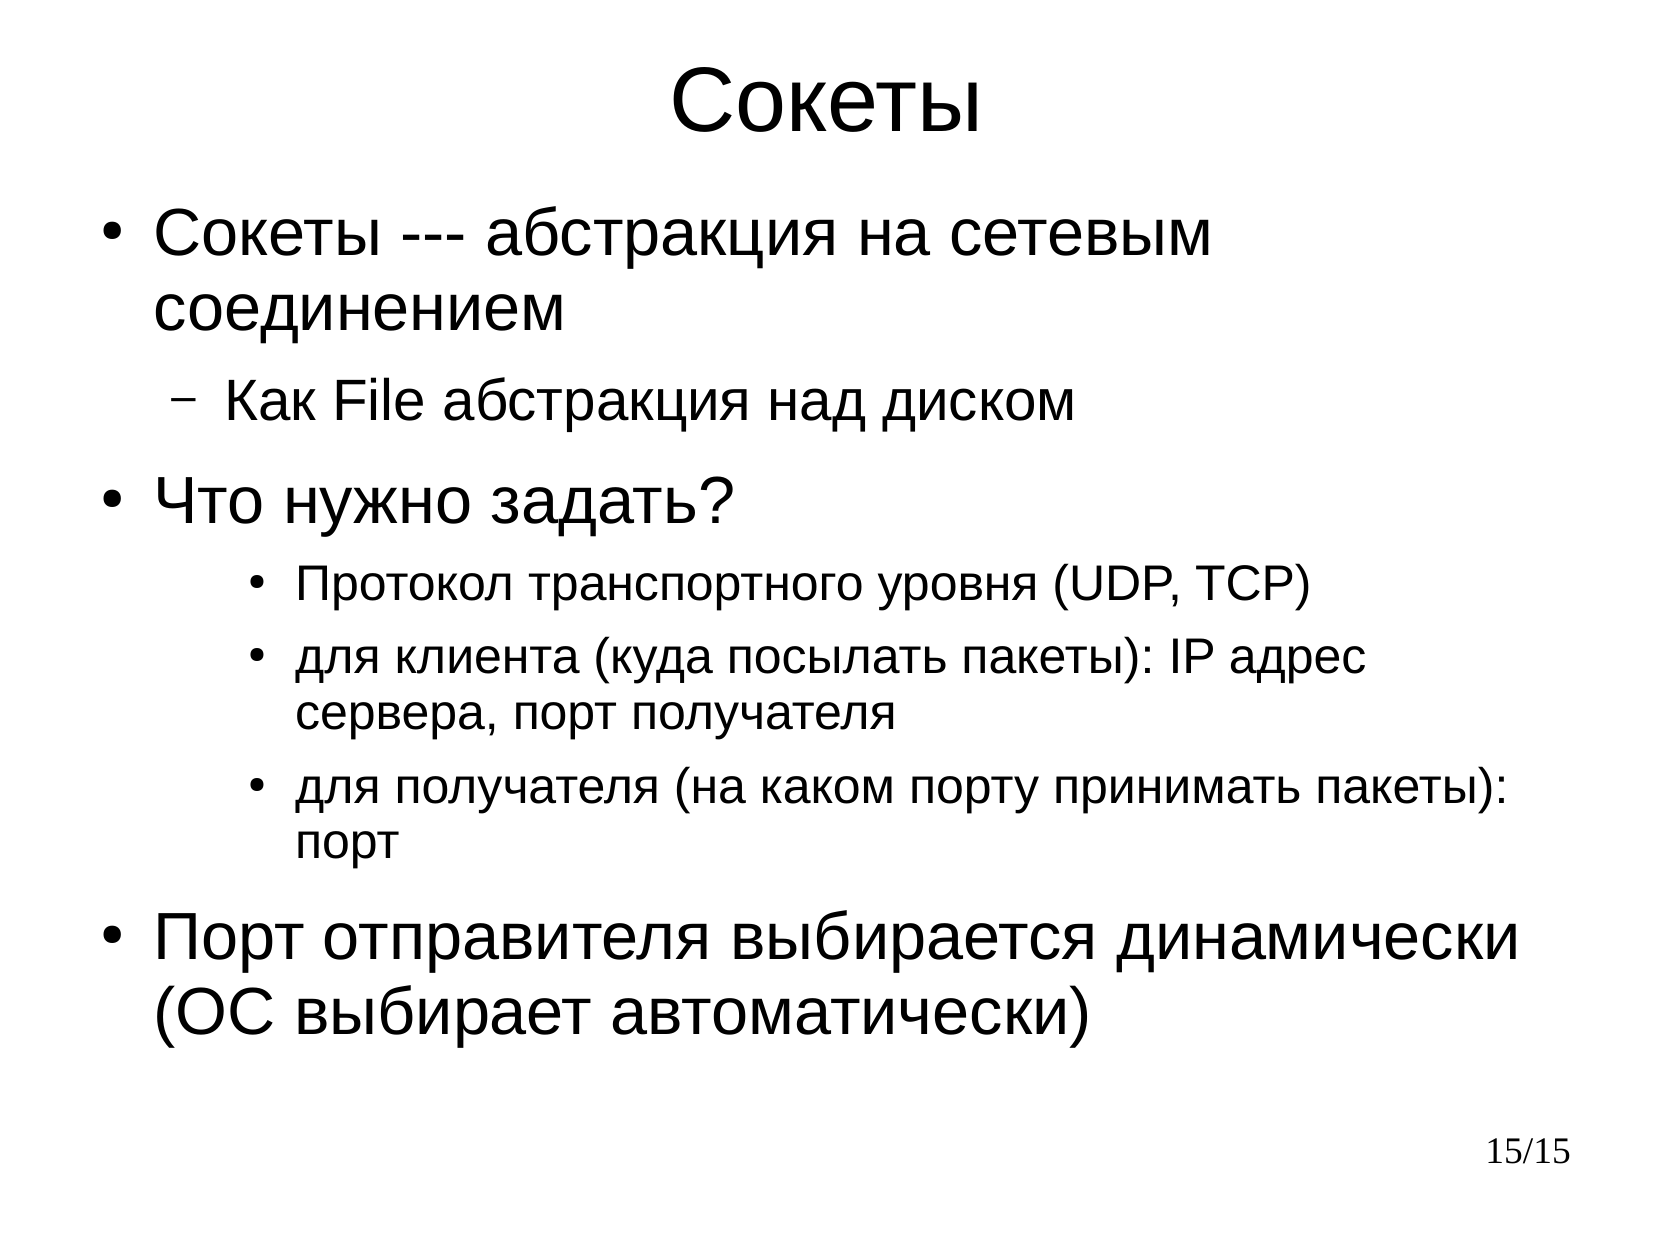

# Сокеты
Сокеты --- абстракция на сетевым соединением
Как File абстракция над диском
Что нужно задать?
Протокол транспортного уровня (UDP, TCP)
для клиента (куда посылать пакеты): IP адрес сервера, порт получателя
для получателя (на каком порту принимать пакеты): порт
Порт отправителя выбирается динамически (ОС выбирает автоматически)
15